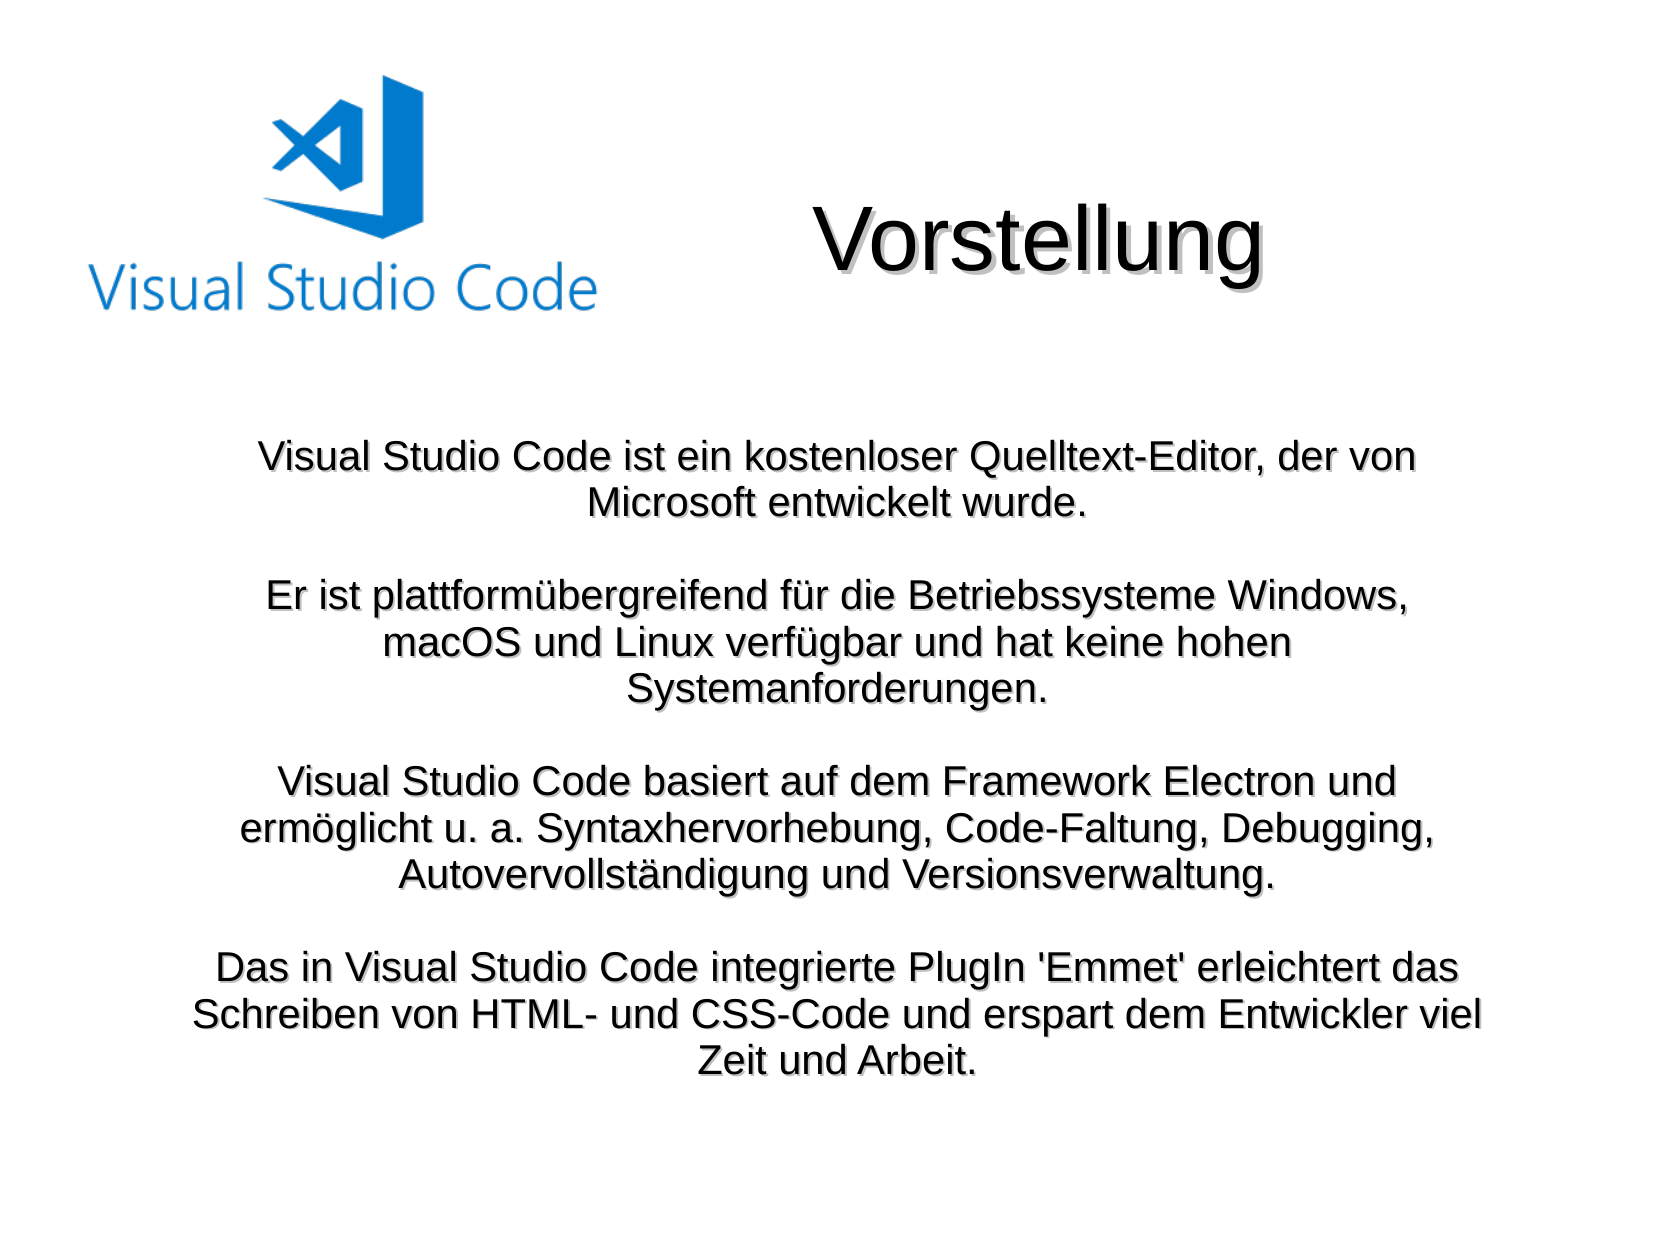

# Vorstellung
Visual Studio Code ist ein kostenloser Quelltext-Editor, der von Microsoft entwickelt wurde.
Er ist plattformübergreifend für die Betriebssysteme Windows, macOS und Linux verfügbar und hat keine hohen Systemanforderungen.
Visual Studio Code basiert auf dem Framework Electron und ermöglicht u. a. Syntaxhervorhebung, Code-Faltung, Debugging, Autovervollständigung und Versionsverwaltung.
Das in Visual Studio Code integrierte PlugIn 'Emmet' erleichtert das Schreiben von HTML- und CSS-Code und erspart dem Entwickler viel Zeit und Arbeit.